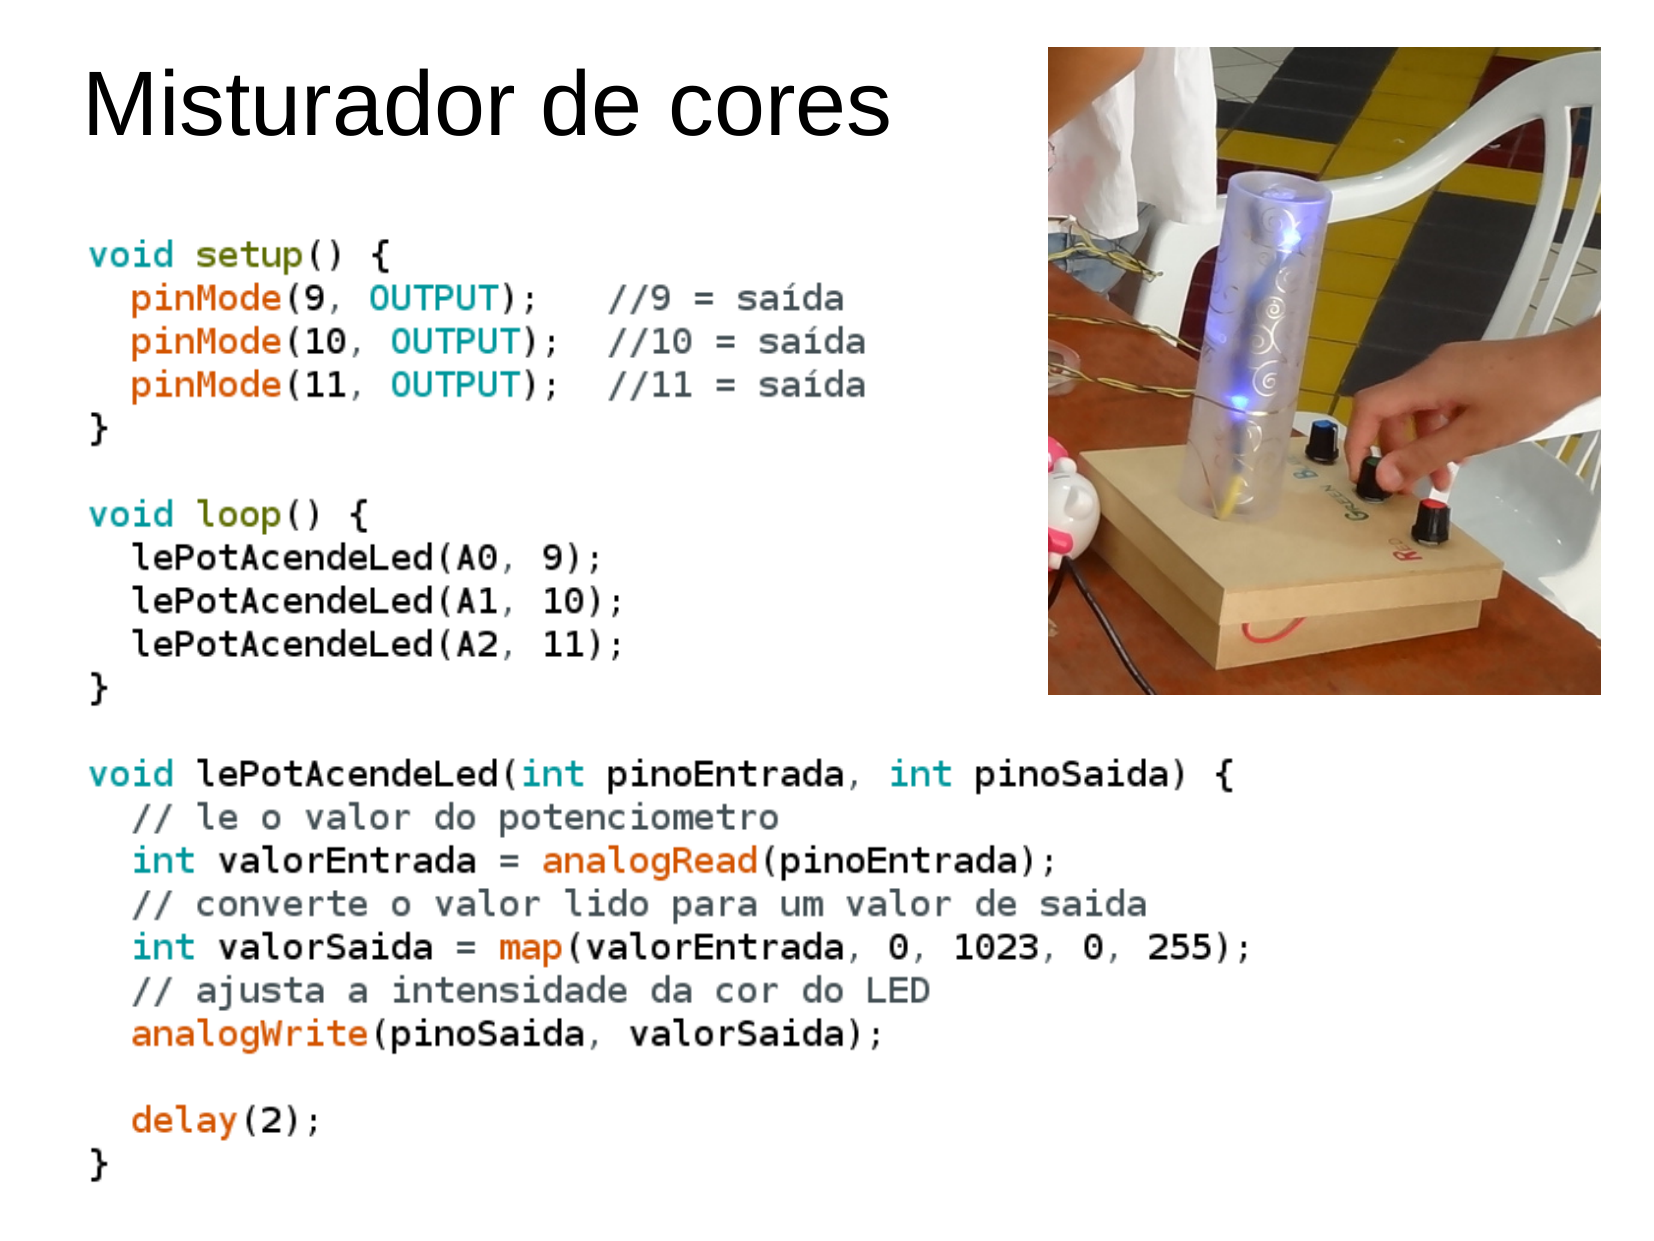

# Misturador de cores
void setup() {
 pinMode(9, OUTPUT); //9 = saída
 pinMode(10, OUTPUT); //10 = saída
 pinMode(11, OUTPUT); //11 = saída
}
void loop() {
 lePotAcendeLed(A0, 9);
 lePotAcendeLed(A1, 10);
 lePotAcendeLed(A2, 11);
}
void lePotAcendeLed(int pinoEntrada, int pinoSaida) {
 // le o valor do potenciometro
 int valorEntrada = analogRead(pinoEntrada);
 // converte o valor lido para um valor de saida
 int valorSaida = map(valorEntrada, 0, 1023, 0, 255);
 // ajusta a intensidade da cor do LED
 analogWrite(pinoSaida, valorSaida);
 delay(2);
}